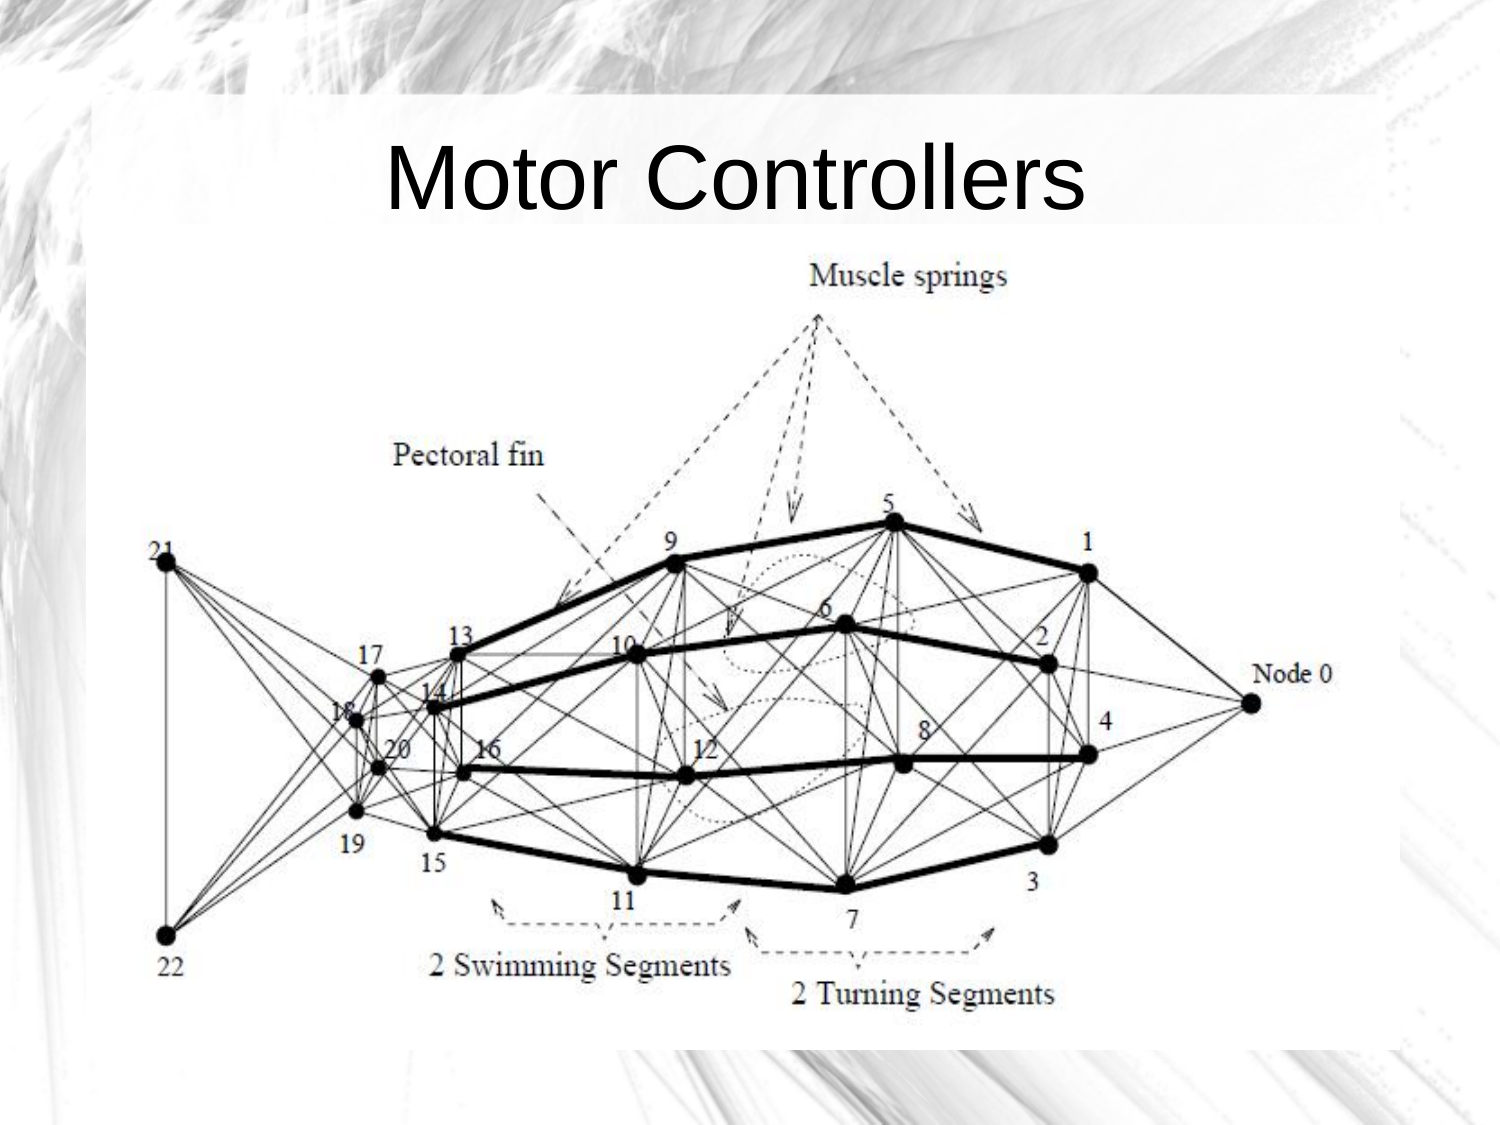

# Motor Controllers
Swim-MC
Swimming segment muscles
left-turn-MC
Turning segment muscles
right-turn-MC